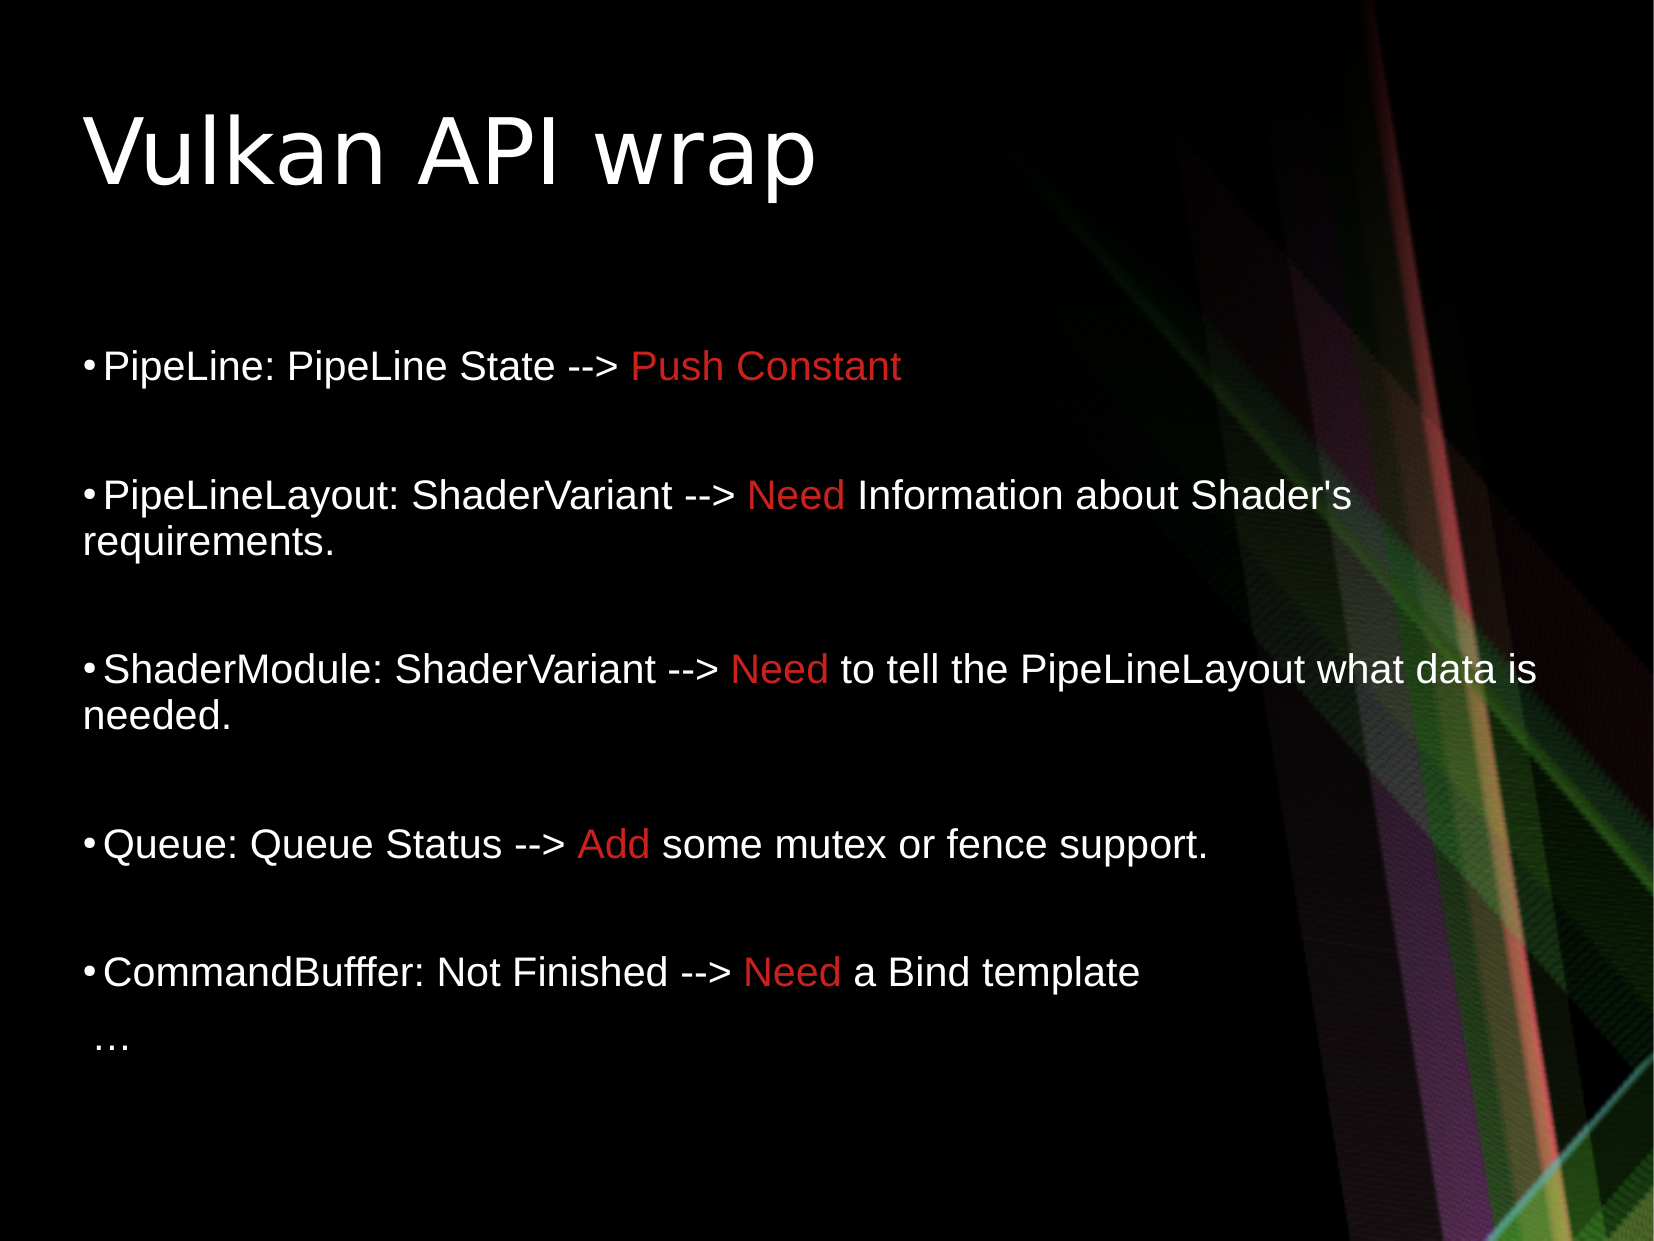

# Vulkan API wrap
 PipeLine: PipeLine State --> Push Constant
 PipeLineLayout: ShaderVariant --> Need Information about Shader's requirements.
 ShaderModule: ShaderVariant --> Need to tell the PipeLineLayout what data is needed.
 Queue: Queue Status --> Add some mutex or fence support.
 CommandBufffer: Not Finished --> Need a Bind template
…